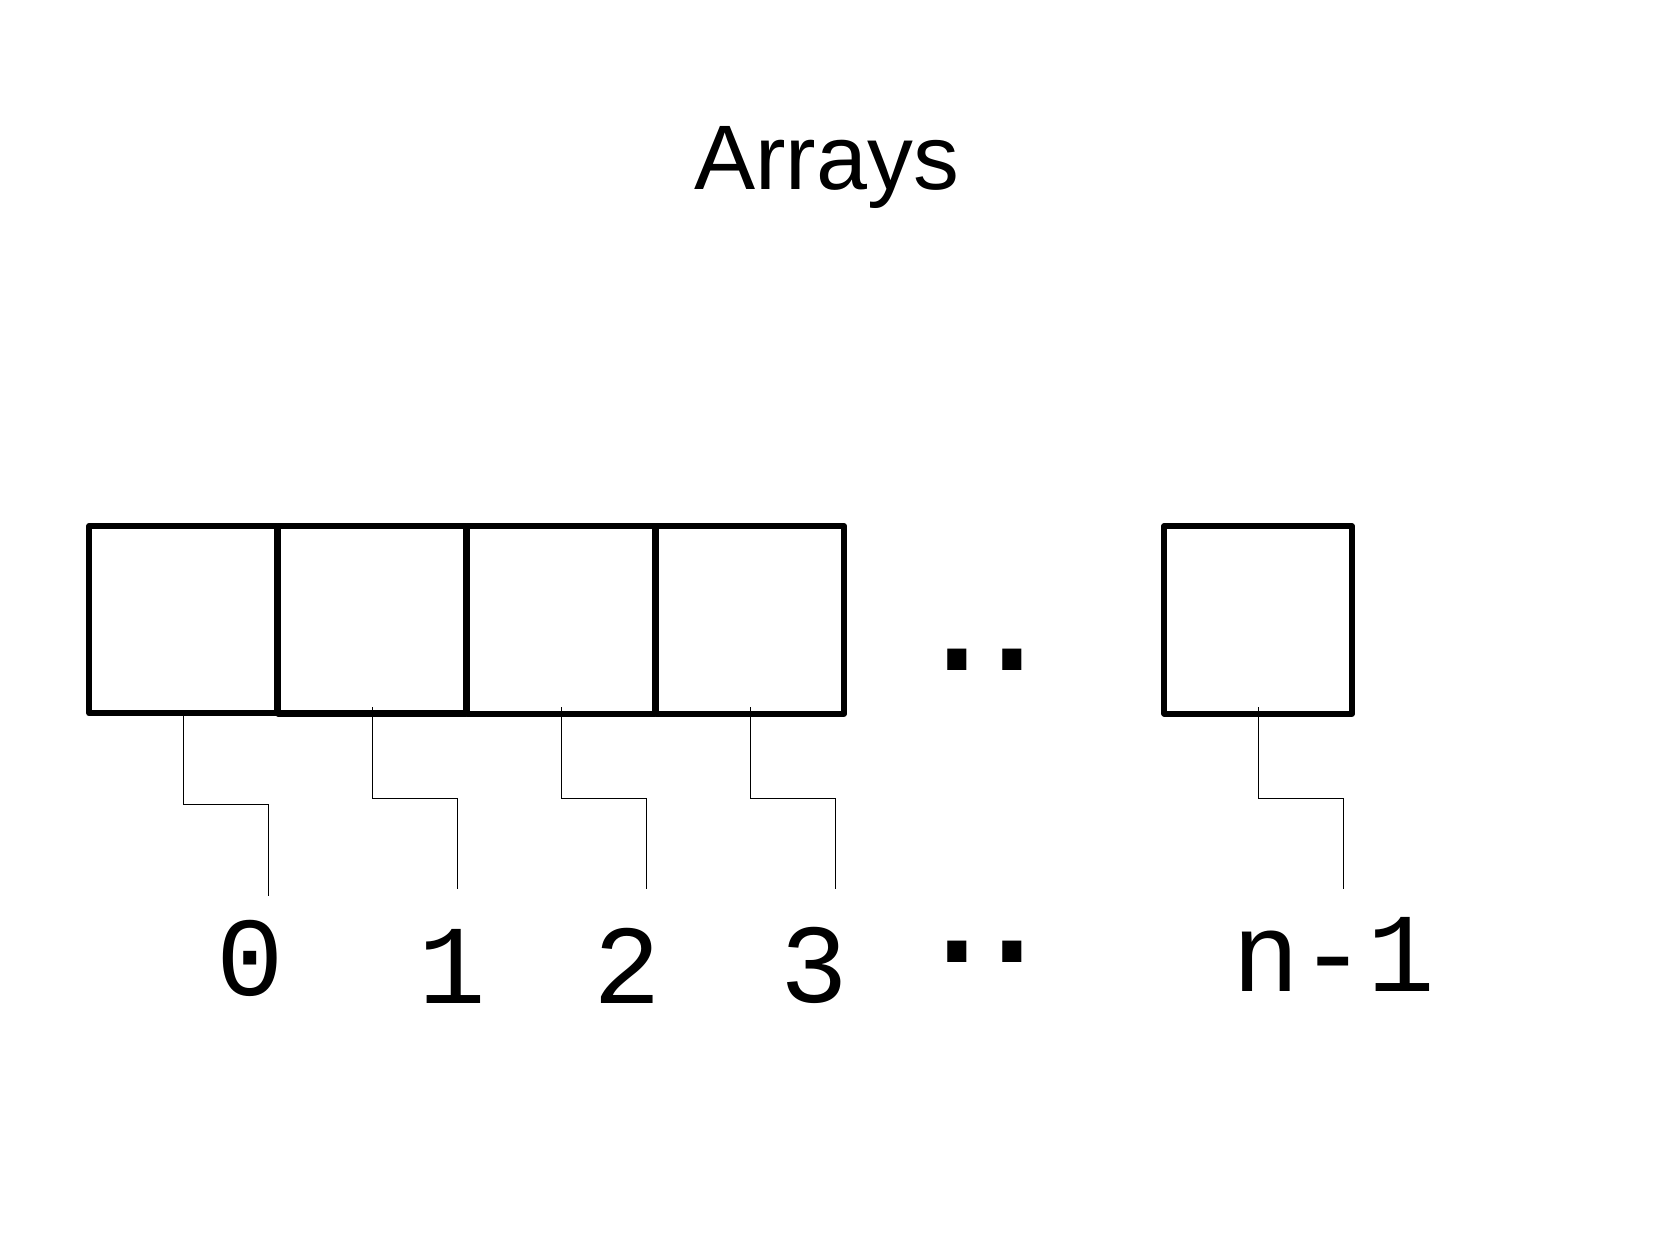

# Arrays
..
..
n-1
3
1
2
0